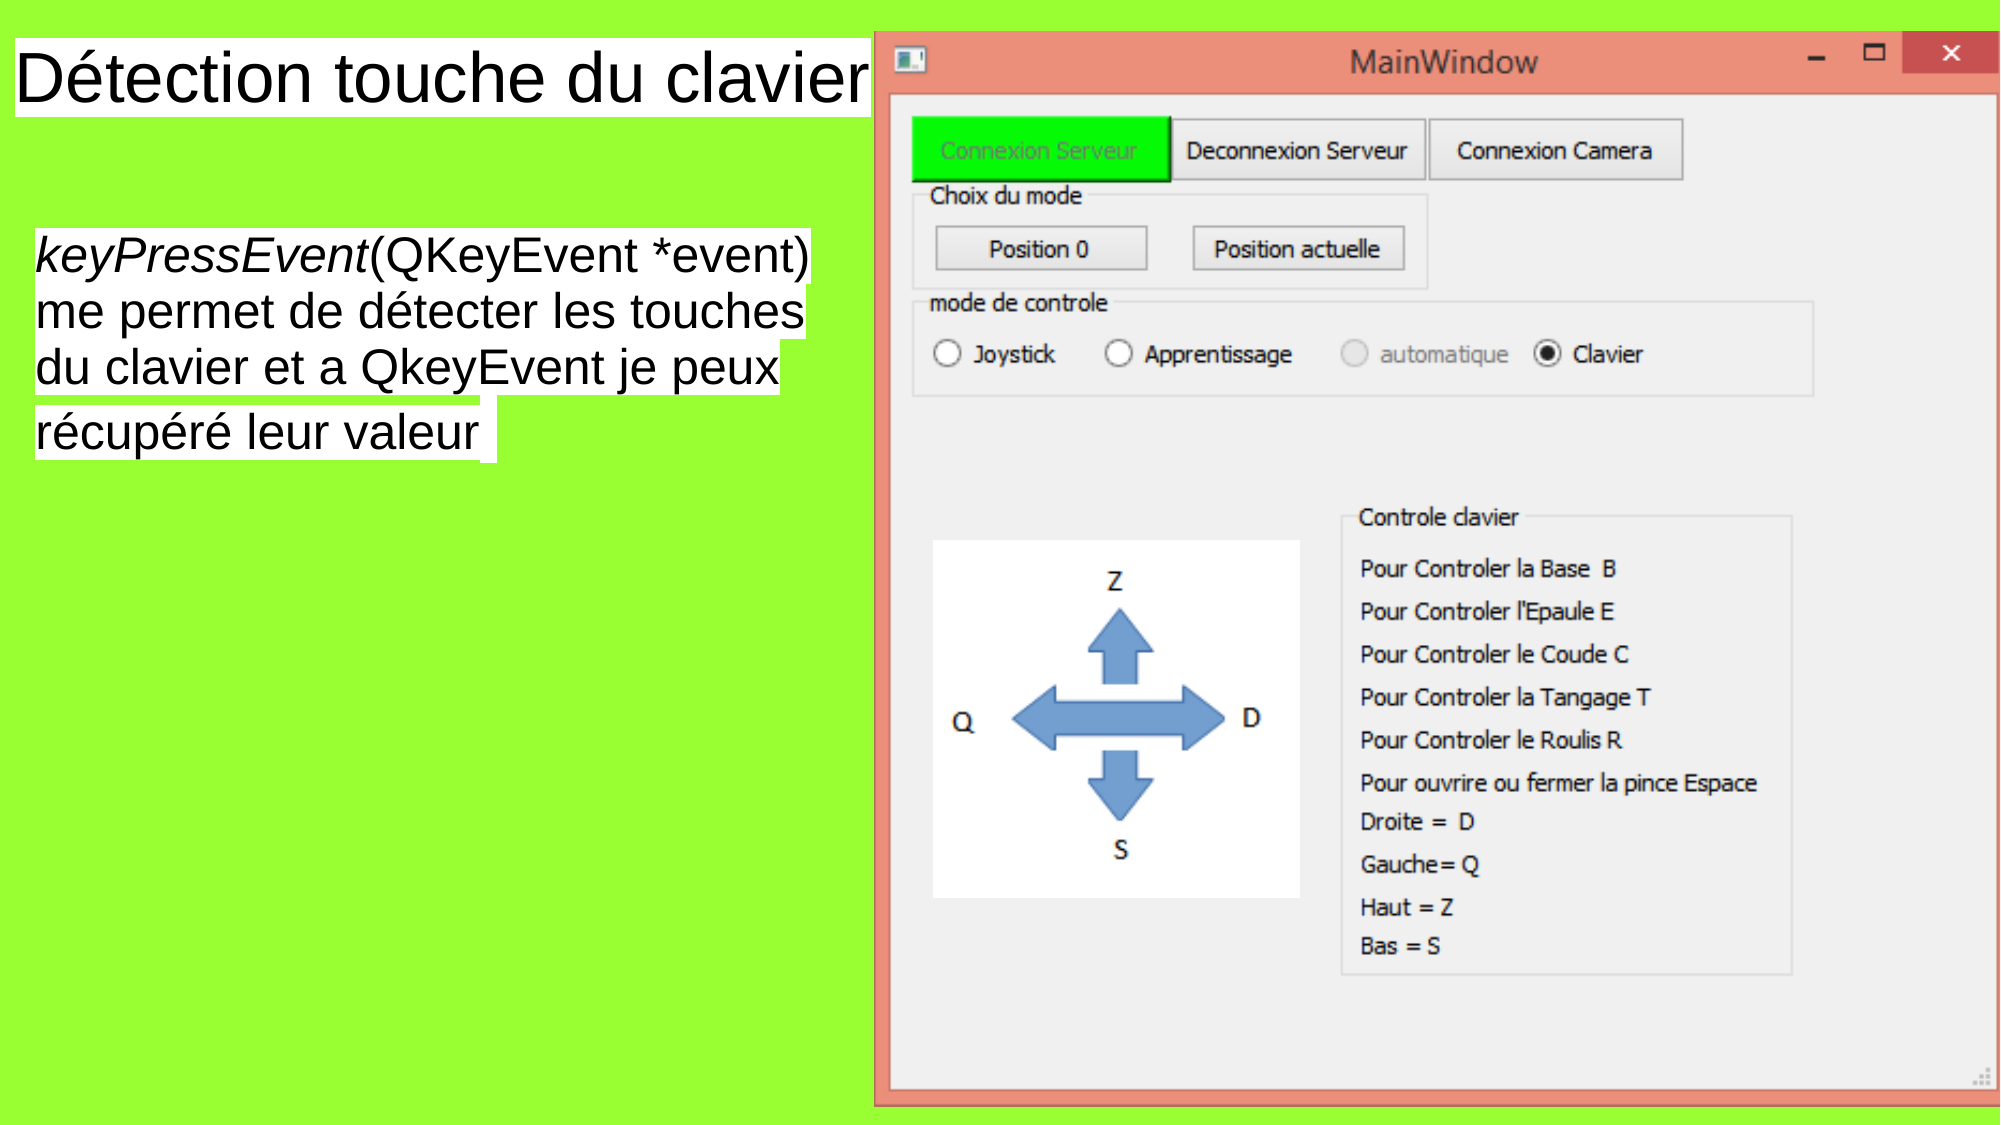

# Détection touche du clavier
keyPressEvent(QKeyEvent *event) me permet de détecter les touches du clavier et a QkeyEvent je peux récupéré leur valeur